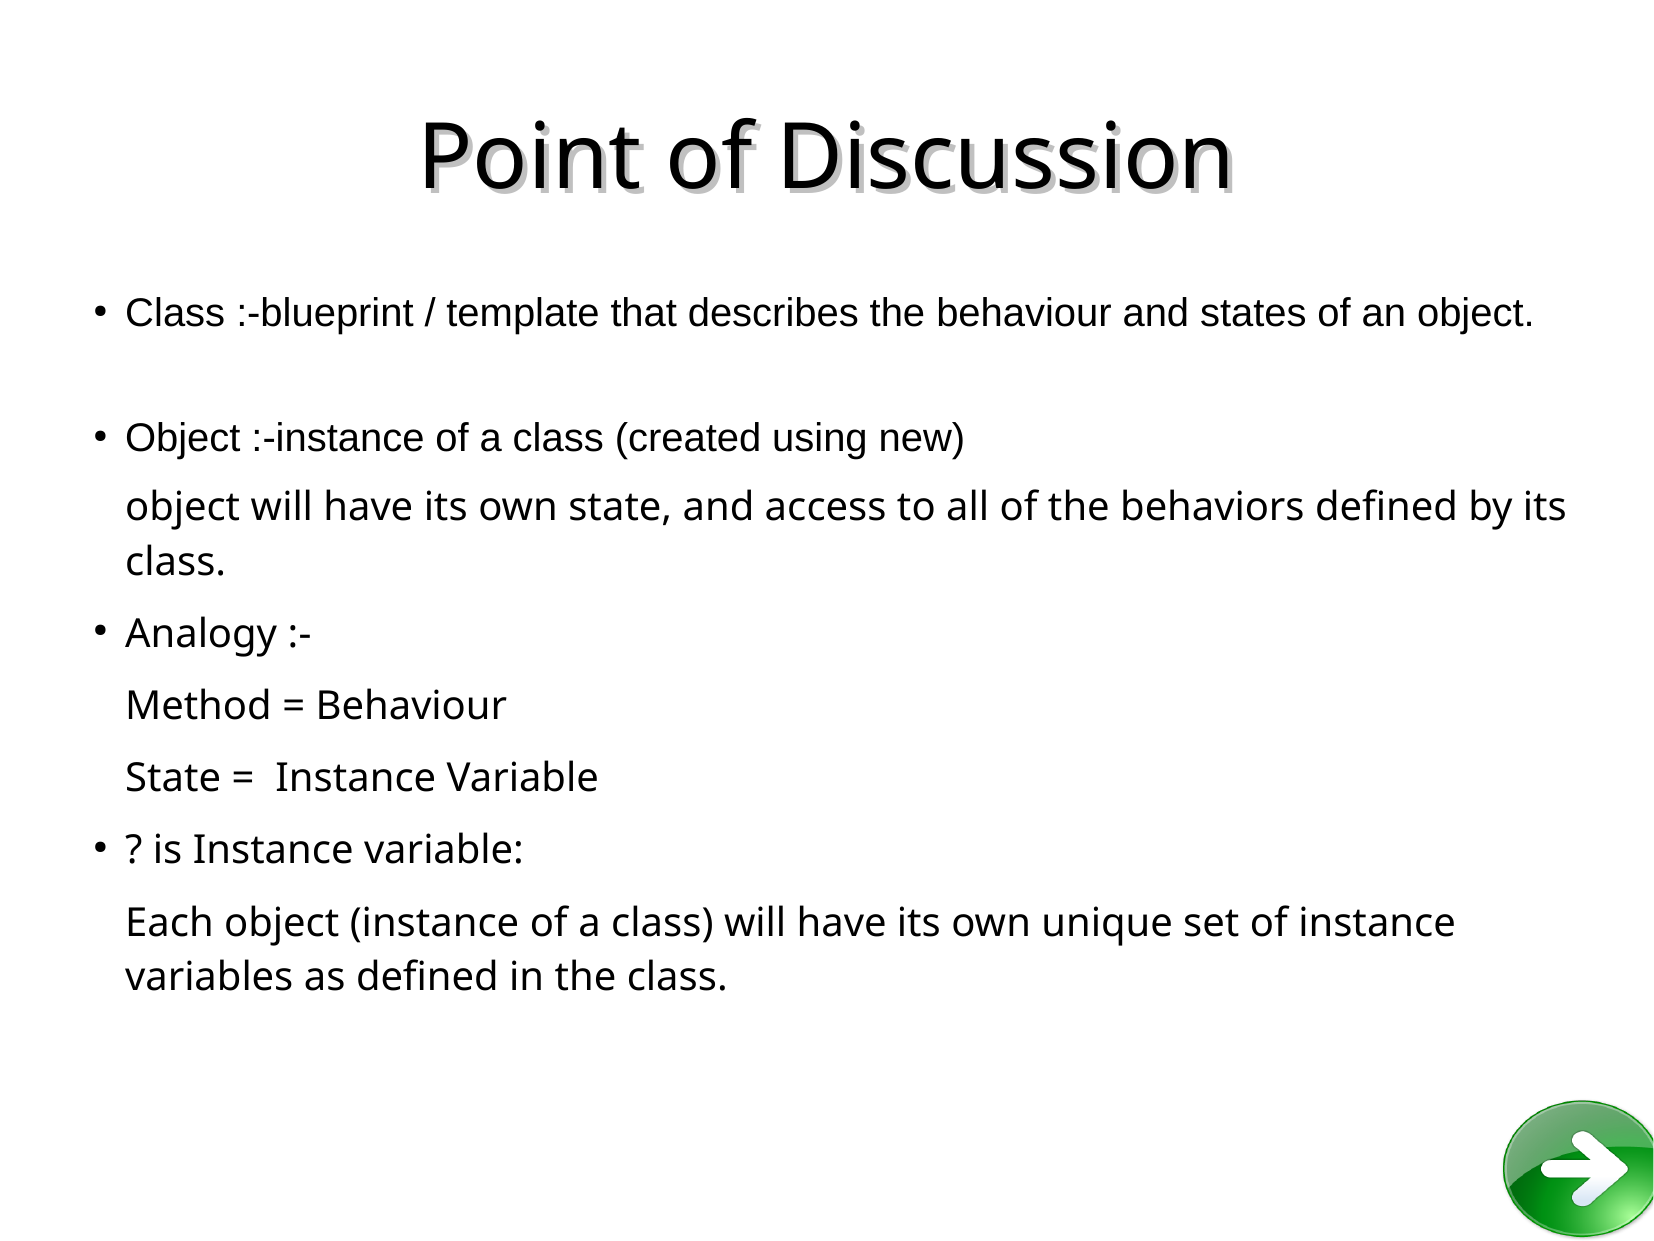

# Point of Discussion
Class :-blueprint / template that describes the behaviour and states of an object.
Object :-instance of a class (created using new)
object will have its own state, and access to all of the behaviors defined by its class.
Analogy :-
Method = Behaviour
State = Instance Variable
? is Instance variable:
Each object (instance of a class) will have its own unique set of instance variables as defined in the class.